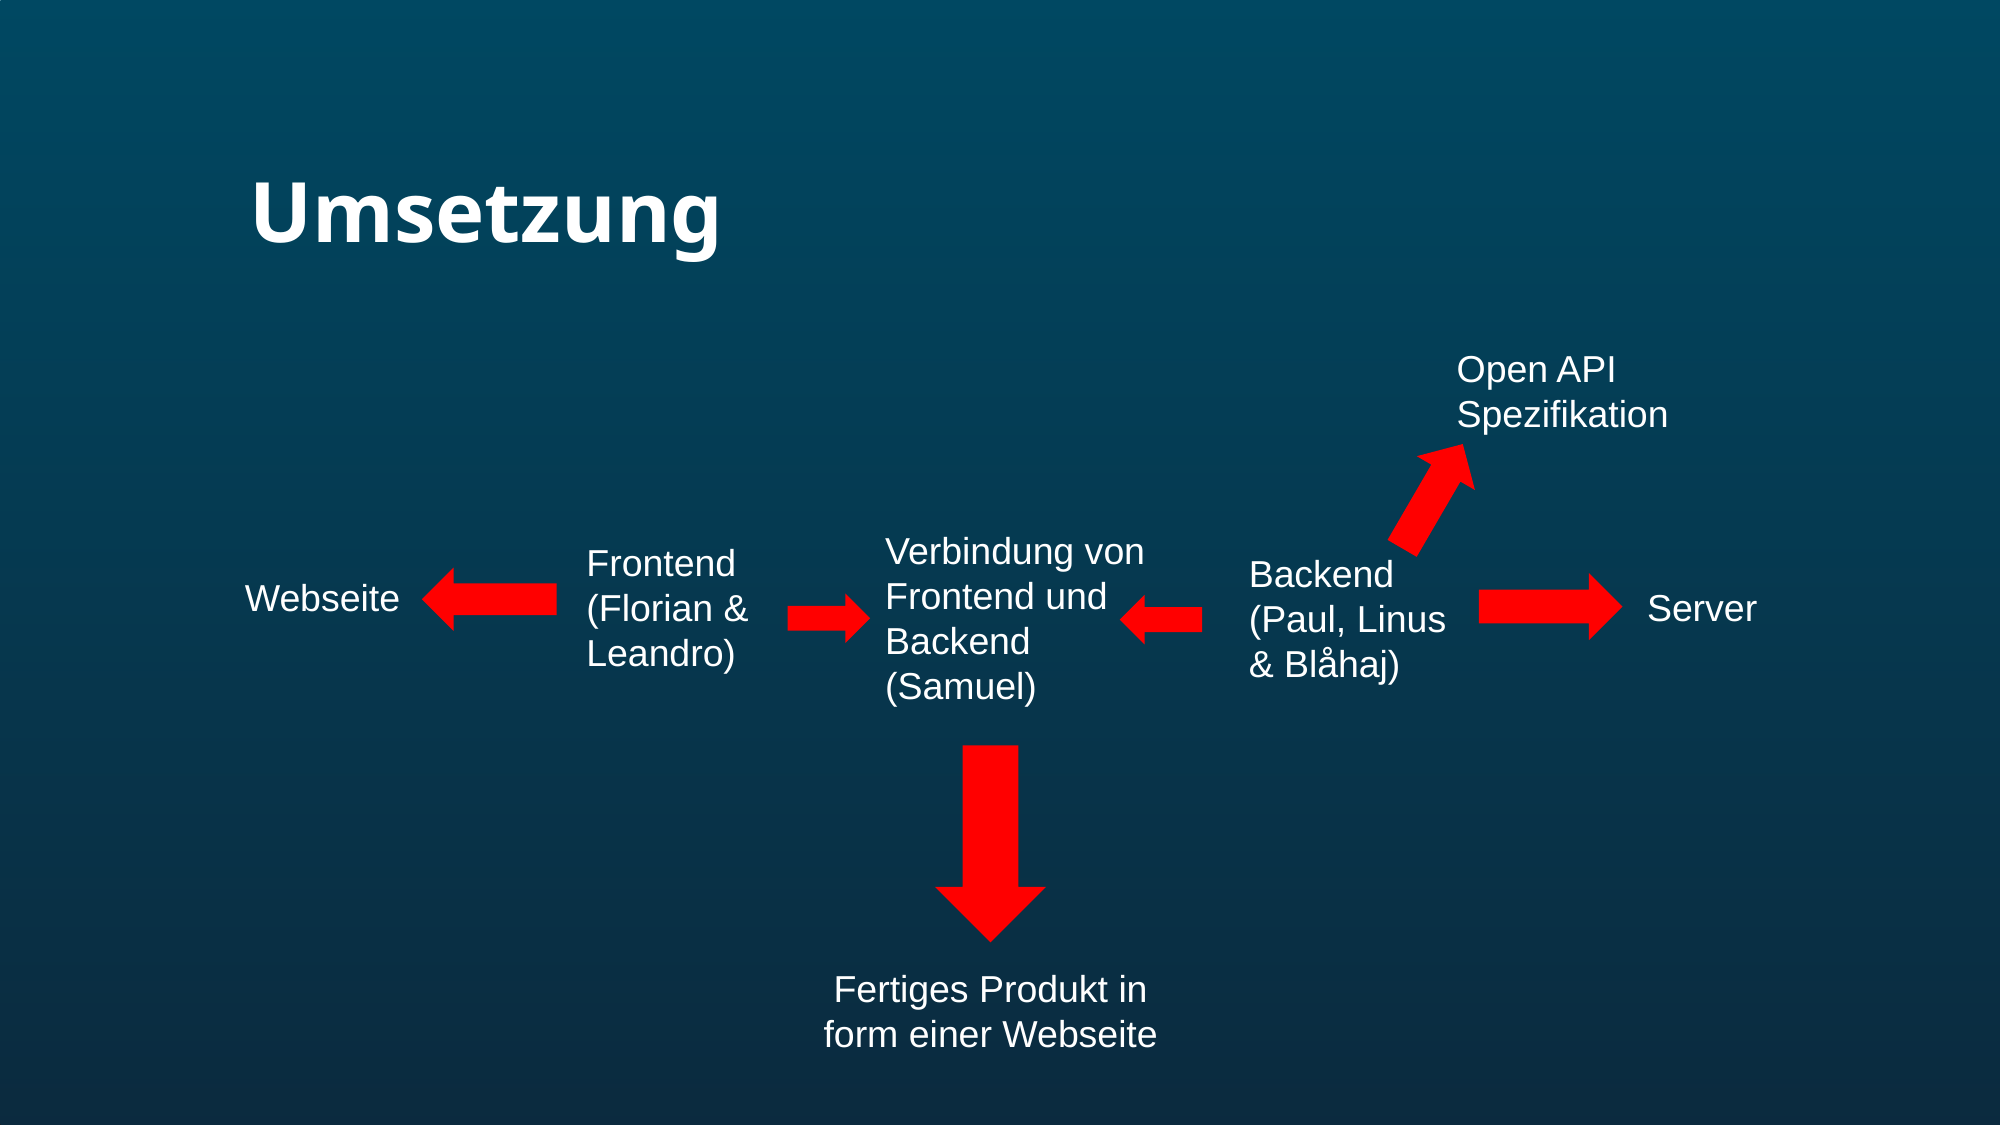

Umsetzung
Open API Spezifikation
Verbindung von Frontend und Backend (Samuel)
Frontend (Florian & Leandro)
Backend (Paul, Linus & Blåhaj)
Webseite
Server
Fertiges Produkt in form einer Webseite